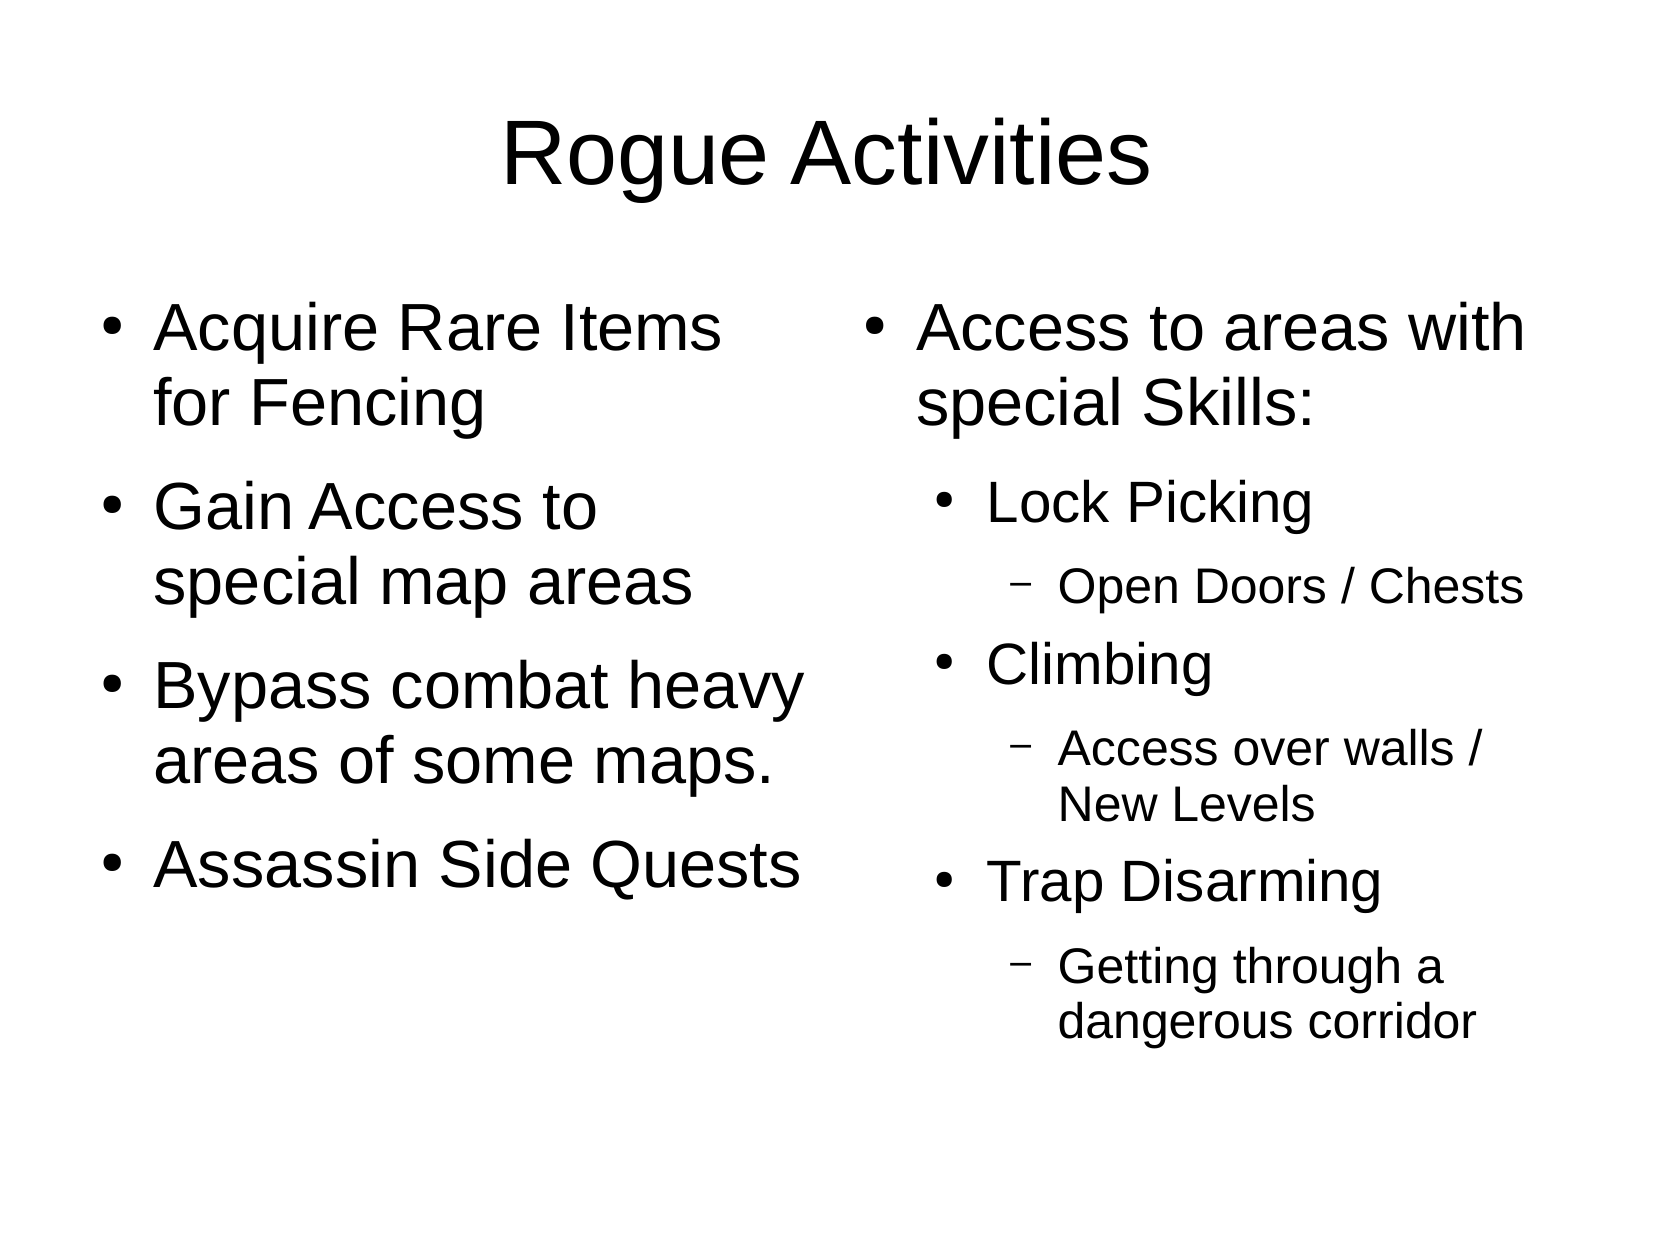

# Rogue Activities
Acquire Rare Items for Fencing
Gain Access to special map areas
Bypass combat heavy areas of some maps.
Assassin Side Quests
Access to areas with special Skills:
Lock Picking
Open Doors / Chests
Climbing
Access over walls / New Levels
Trap Disarming
Getting through a dangerous corridor